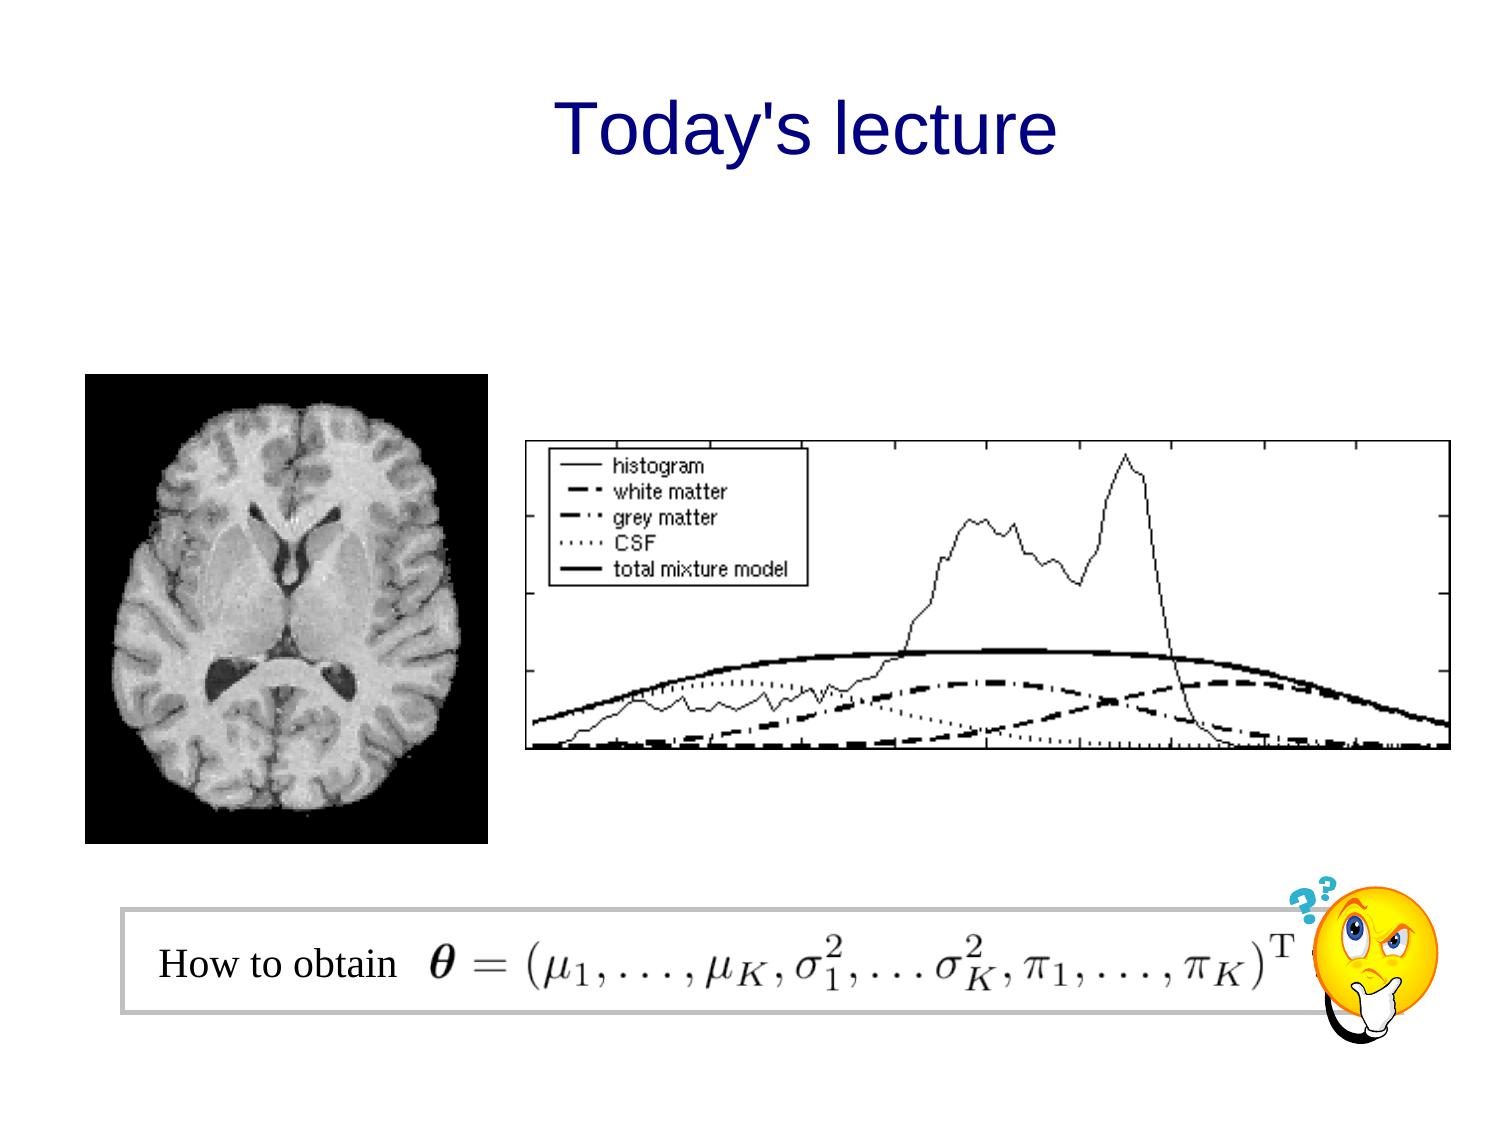

# Today's lecture
 How to obtain ?